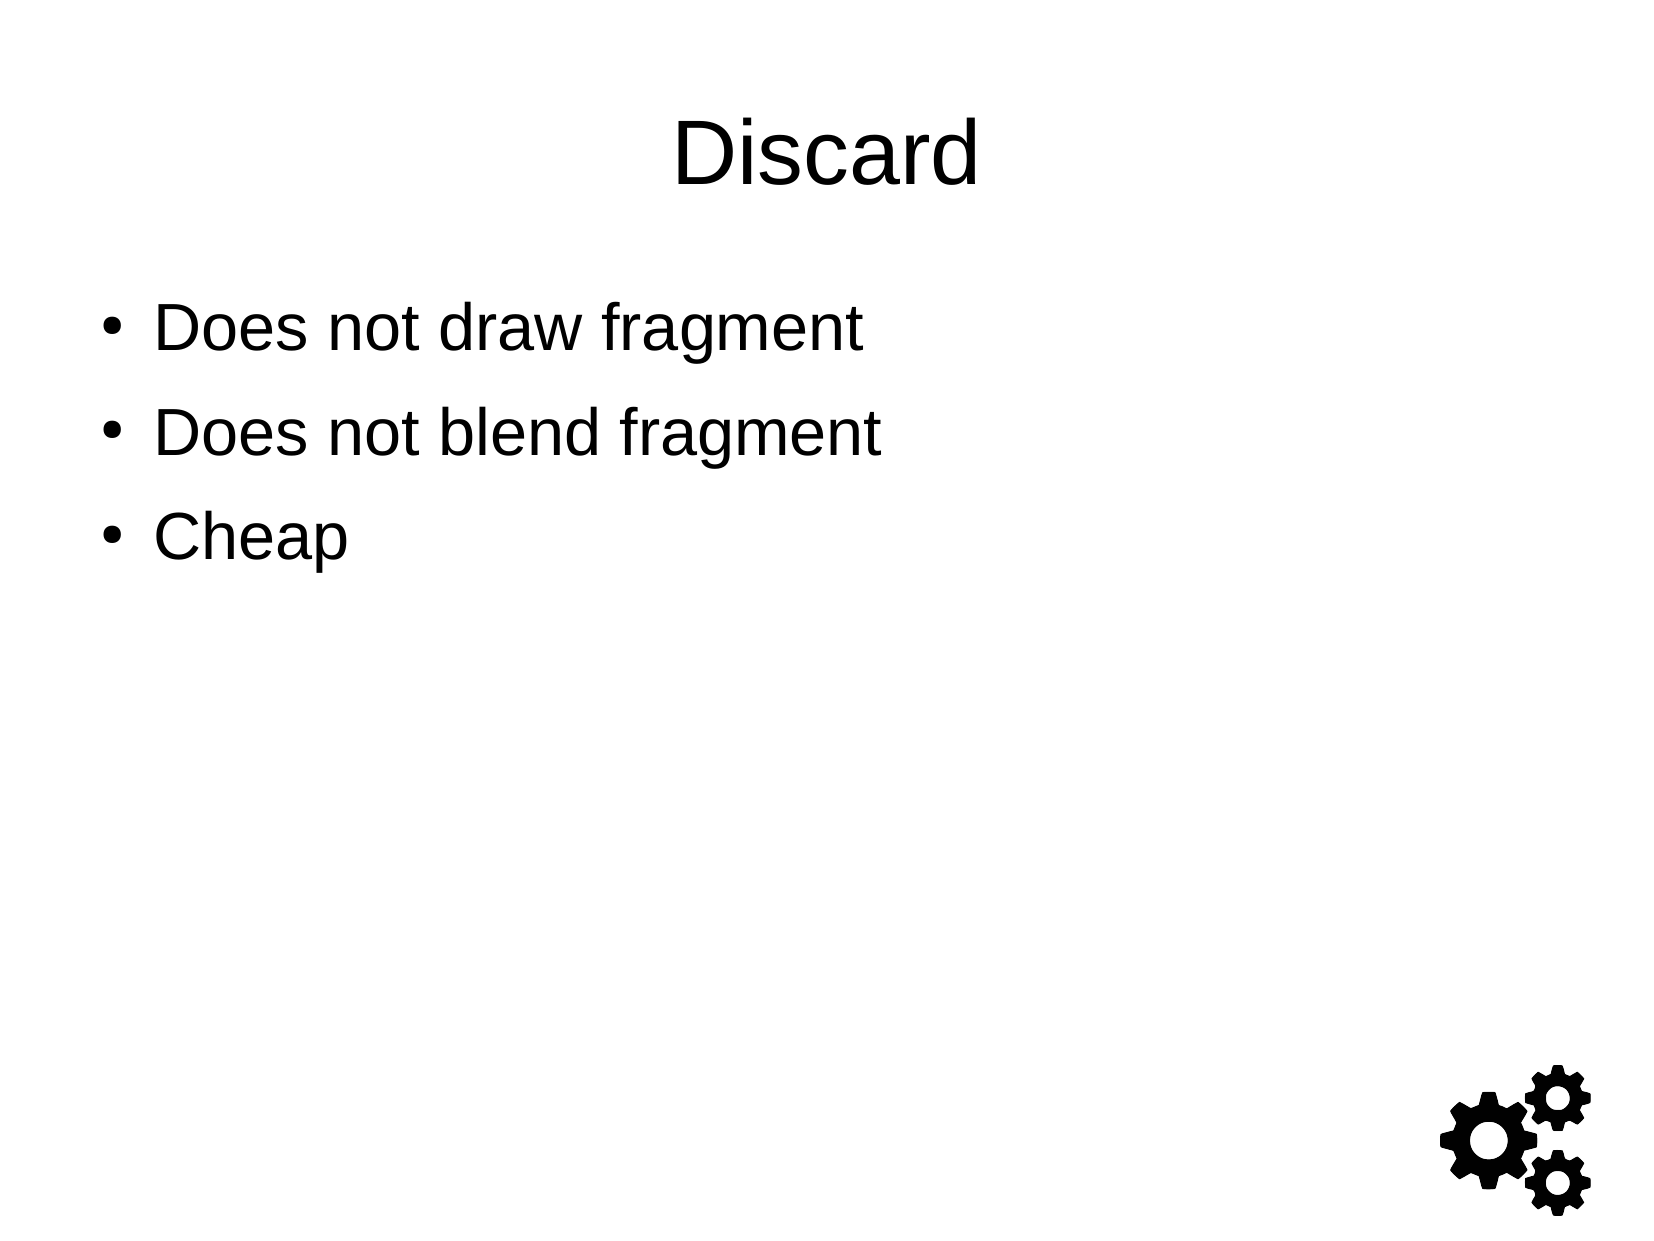

# Discard
Does not draw fragment
Does not blend fragment
Cheap